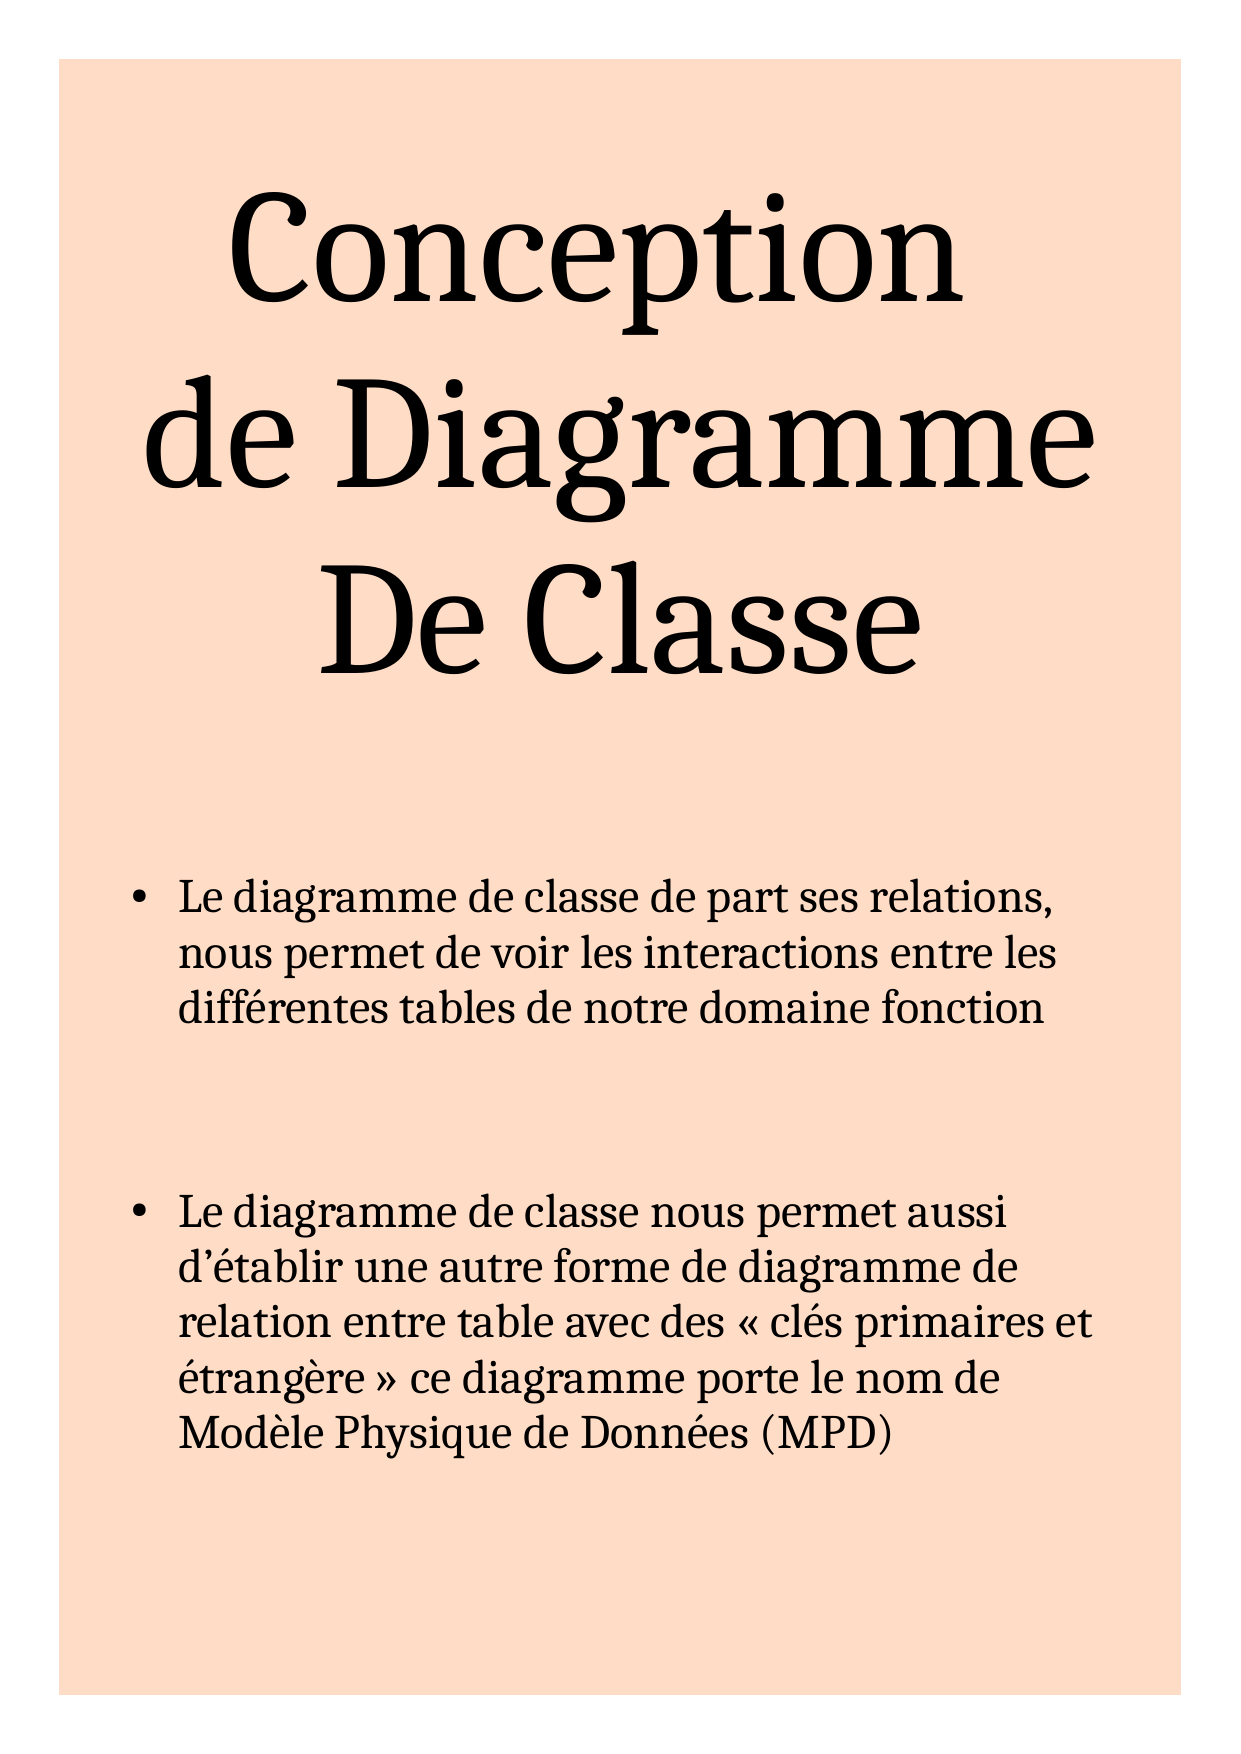

# Conception de Diagramme De Classe
Le diagramme de classe de part ses relations, nous permet de voir les interactions entre les différentes tables de notre domaine fonction
Le diagramme de classe nous permet aussi d’établir une autre forme de diagramme de relation entre table avec des « clés primaires et étrangère » ce diagramme porte le nom de Modèle Physique de Données (MPD)